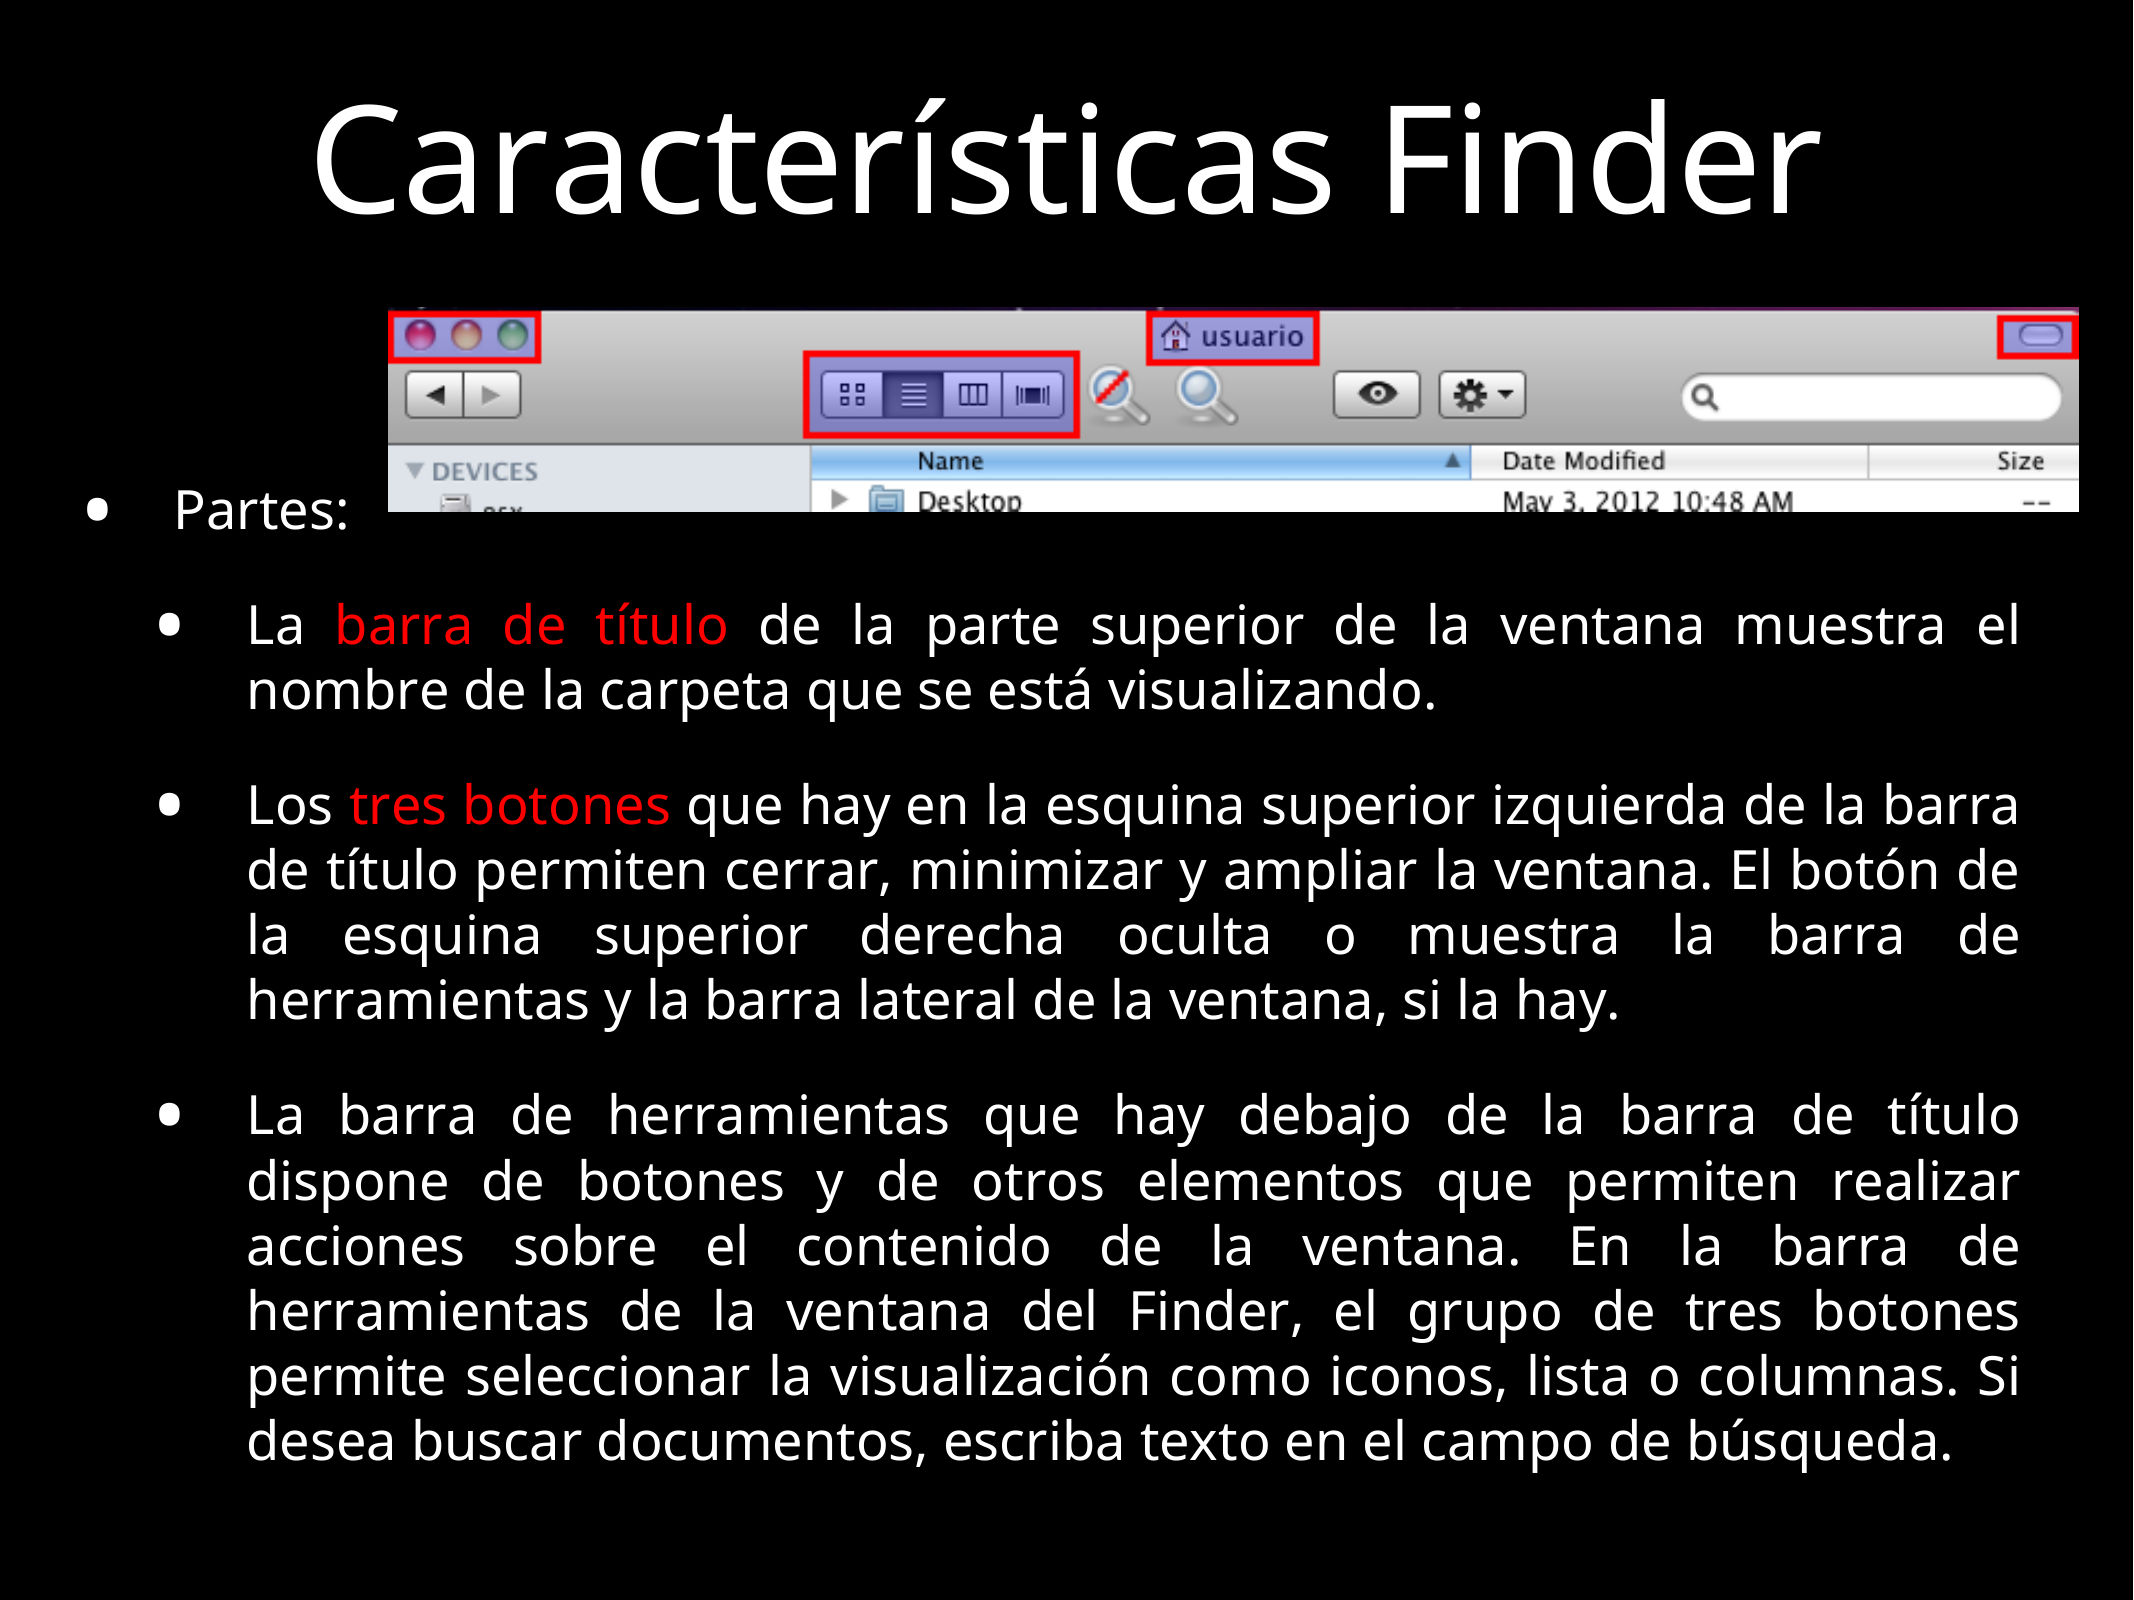

# Características Finder
Partes:
La barra de título de la parte superior de la ventana muestra el nombre de la carpeta que se está visualizando.
Los tres botones que hay en la esquina superior izquierda de la barra de título permiten cerrar, minimizar y ampliar la ventana. El botón de la esquina superior derecha oculta o muestra la barra de herramientas y la barra lateral de la ventana, si la hay.
La barra de herramientas que hay debajo de la barra de título dispone de botones y de otros elementos que permiten realizar acciones sobre el contenido de la ventana. En la barra de herramientas de la ventana del Finder, el grupo de tres botones permite seleccionar la visualización como iconos, lista o columnas. Si desea buscar documentos, escriba texto en el campo de búsqueda.